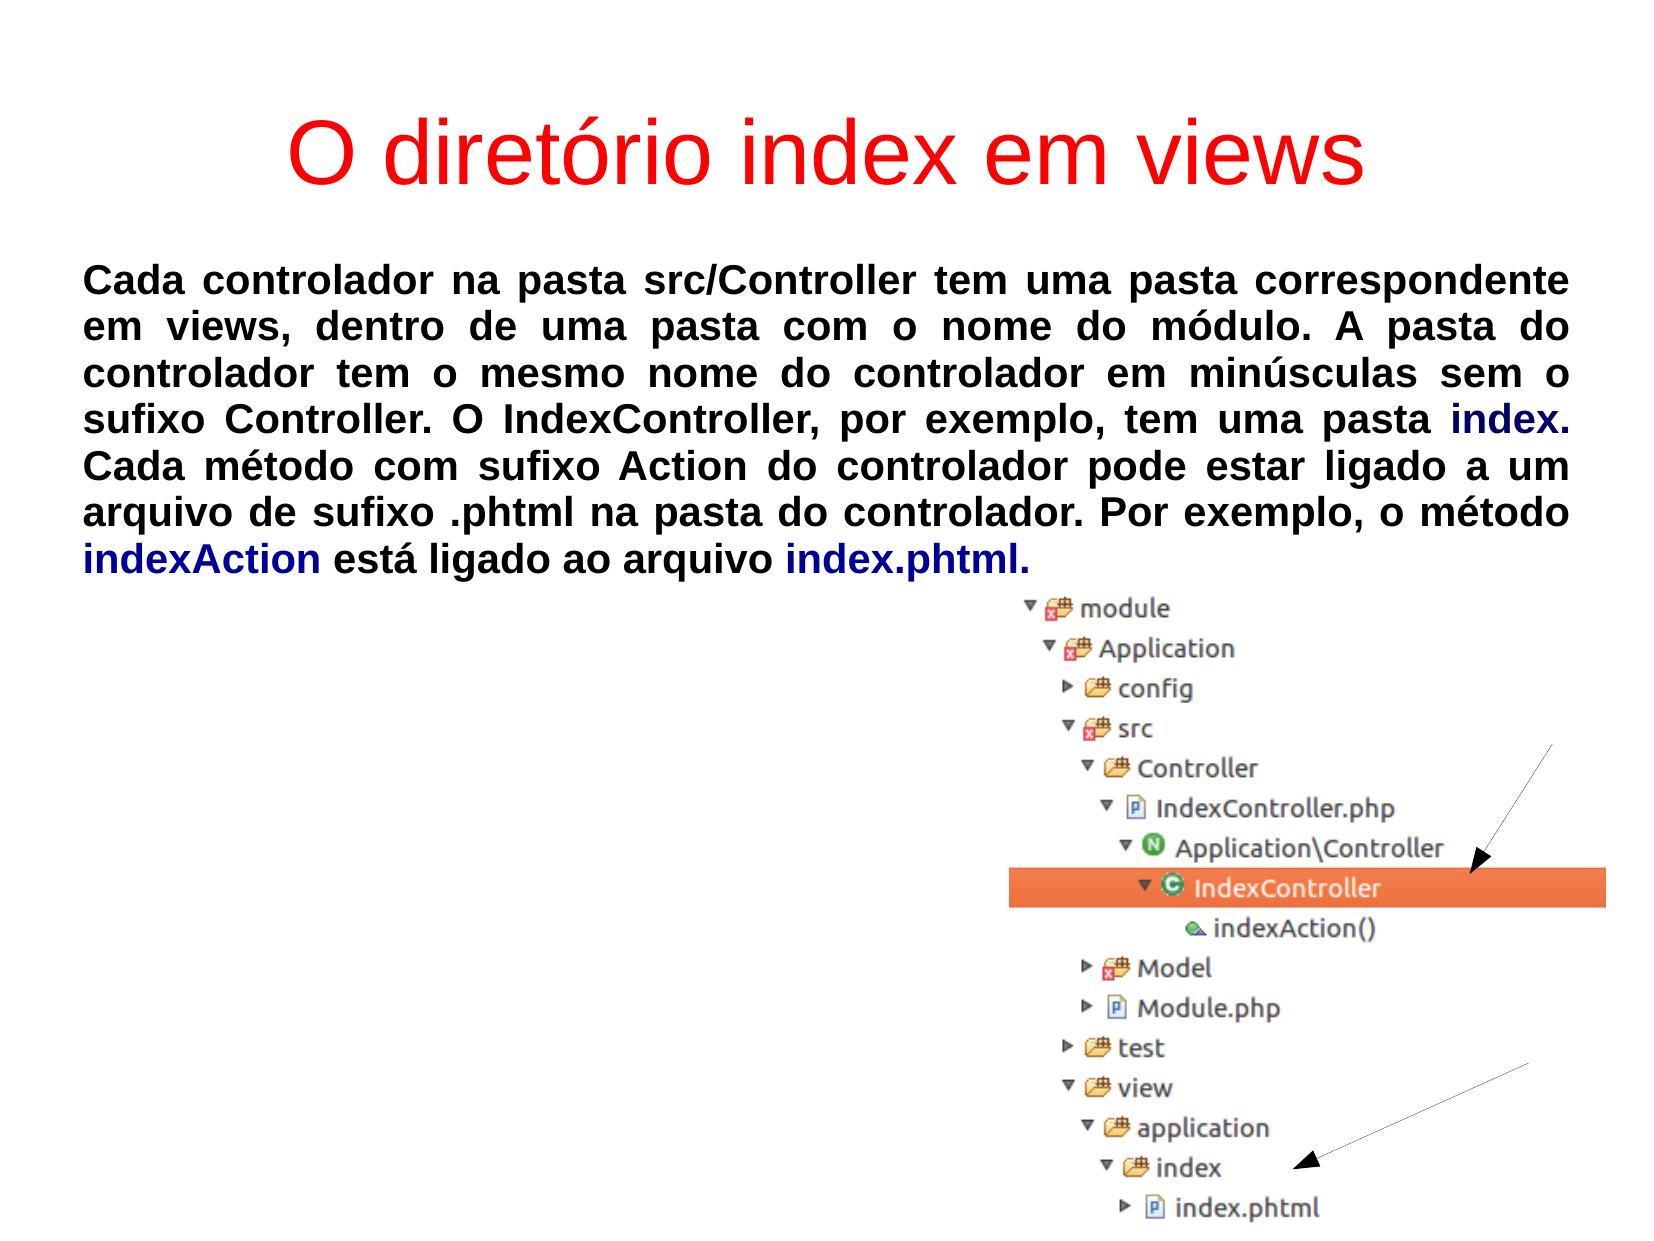

# O diretório index em views
Cada controlador na pasta src/Controller tem uma pasta correspondente em views, dentro de uma pasta com o nome do módulo. A pasta do controlador tem o mesmo nome do controlador em minúsculas sem o sufixo Controller. O IndexController, por exemplo, tem uma pasta index. Cada método com sufixo Action do controlador pode estar ligado a um arquivo de sufixo .phtml na pasta do controlador. Por exemplo, o método indexAction está ligado ao arquivo index.phtml.